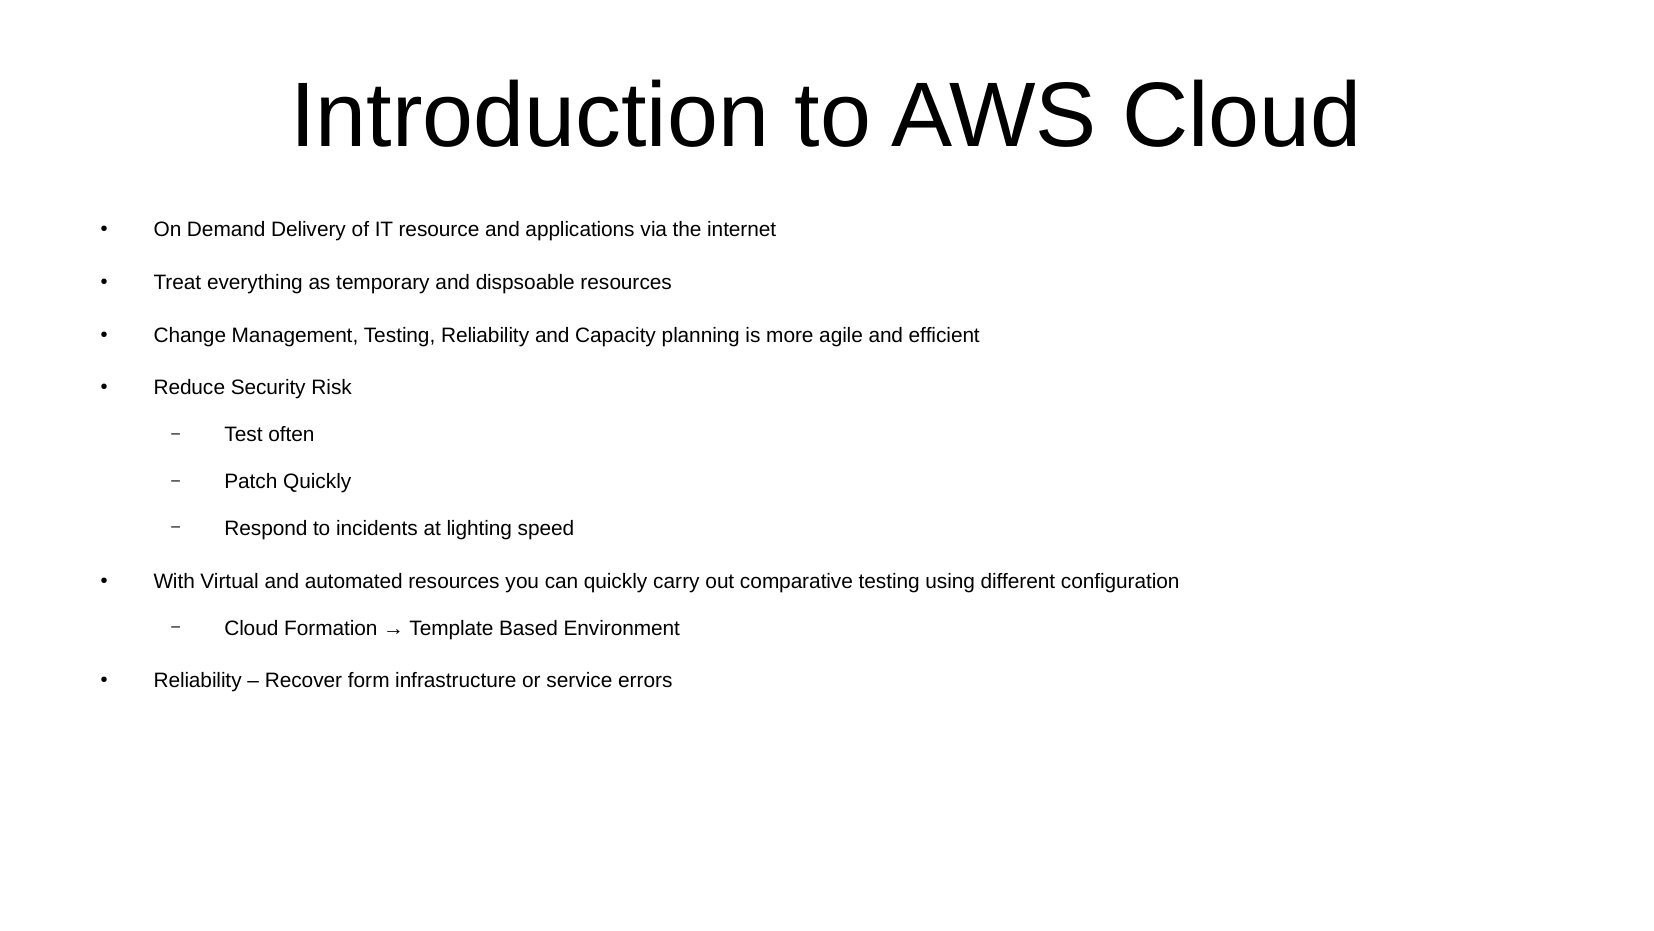

# Introduction to AWS Cloud
On Demand Delivery of IT resource and applications via the internet
Treat everything as temporary and dispsoable resources
Change Management, Testing, Reliability and Capacity planning is more agile and efficient
Reduce Security Risk
Test often
Patch Quickly
Respond to incidents at lighting speed
With Virtual and automated resources you can quickly carry out comparative testing using different configuration
Cloud Formation → Template Based Environment
Reliability – Recover form infrastructure or service errors